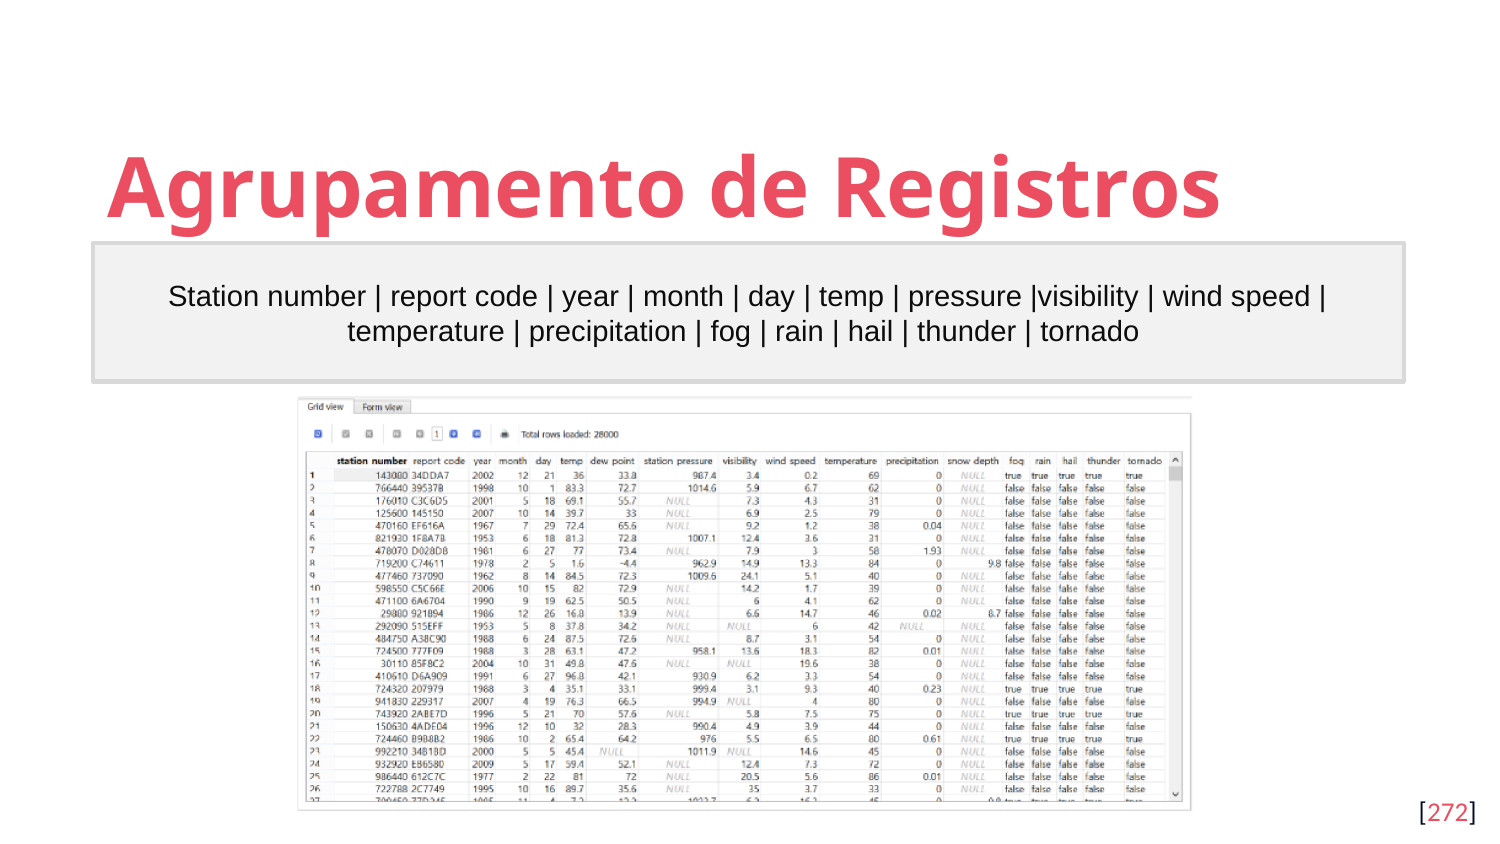

Agrupamento de Registros
Station number | report code | year | month | day | temp | pressure |visibility | wind speed | temperature | precipitation | fog | rain | hail | thunder | tornado